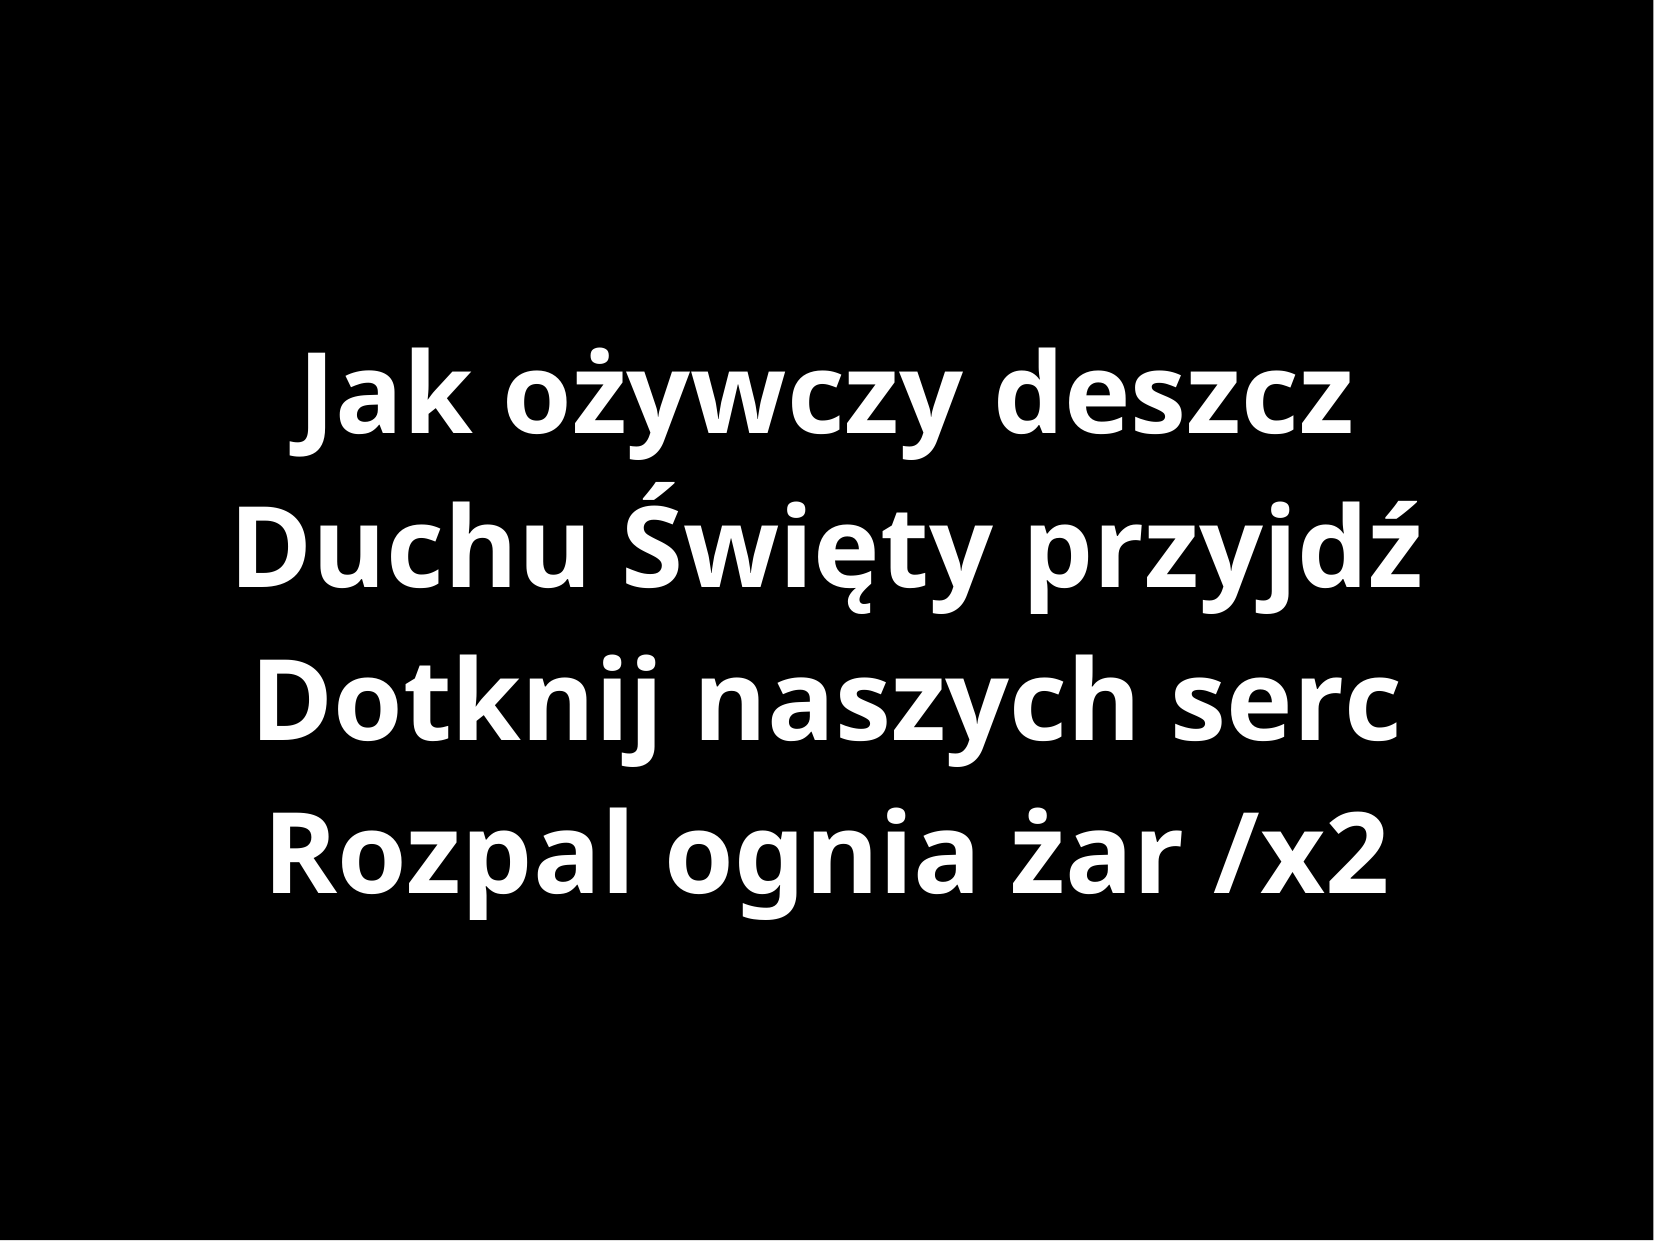

# Jak ożywczy deszcz Duchu Święty przyjdź Dotknij naszych serc Rozpal ognia żar /x2